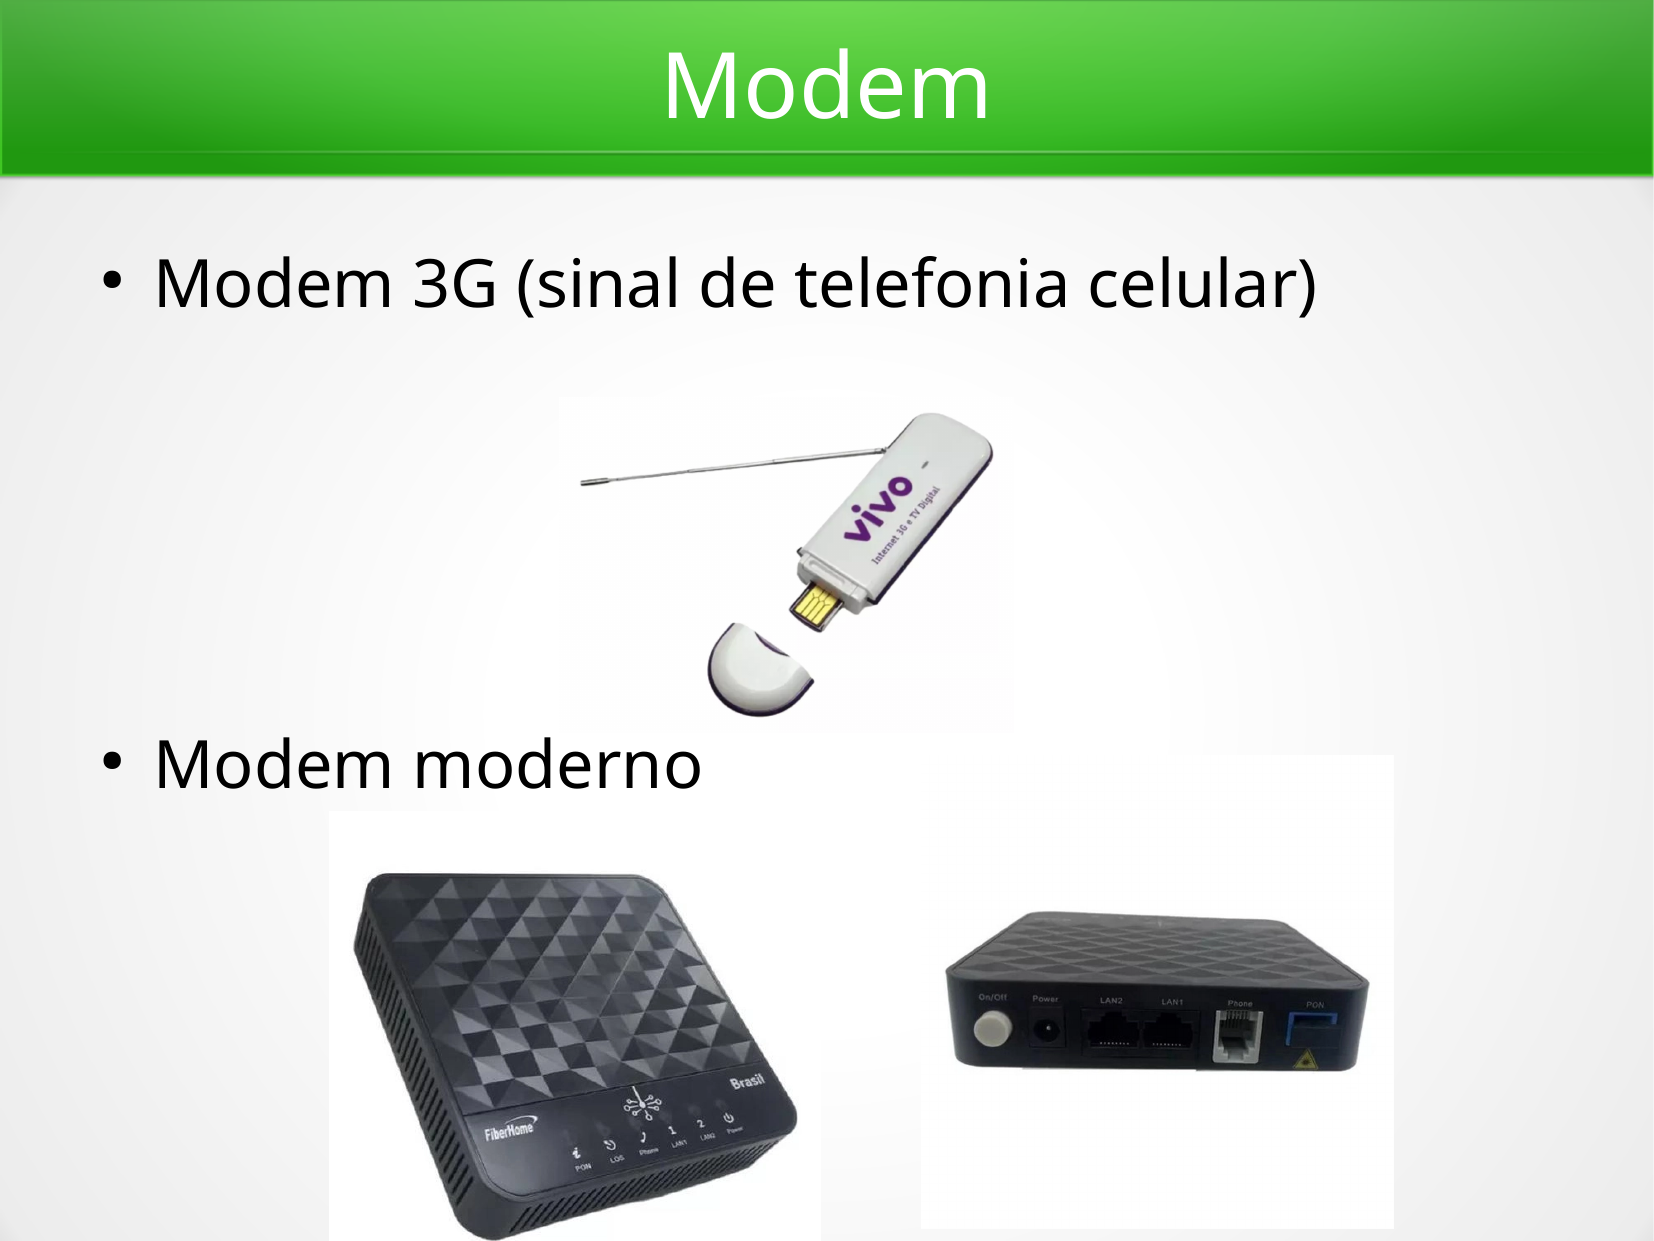

# Modem
Modem 3G (sinal de telefonia celular)
Modem moderno